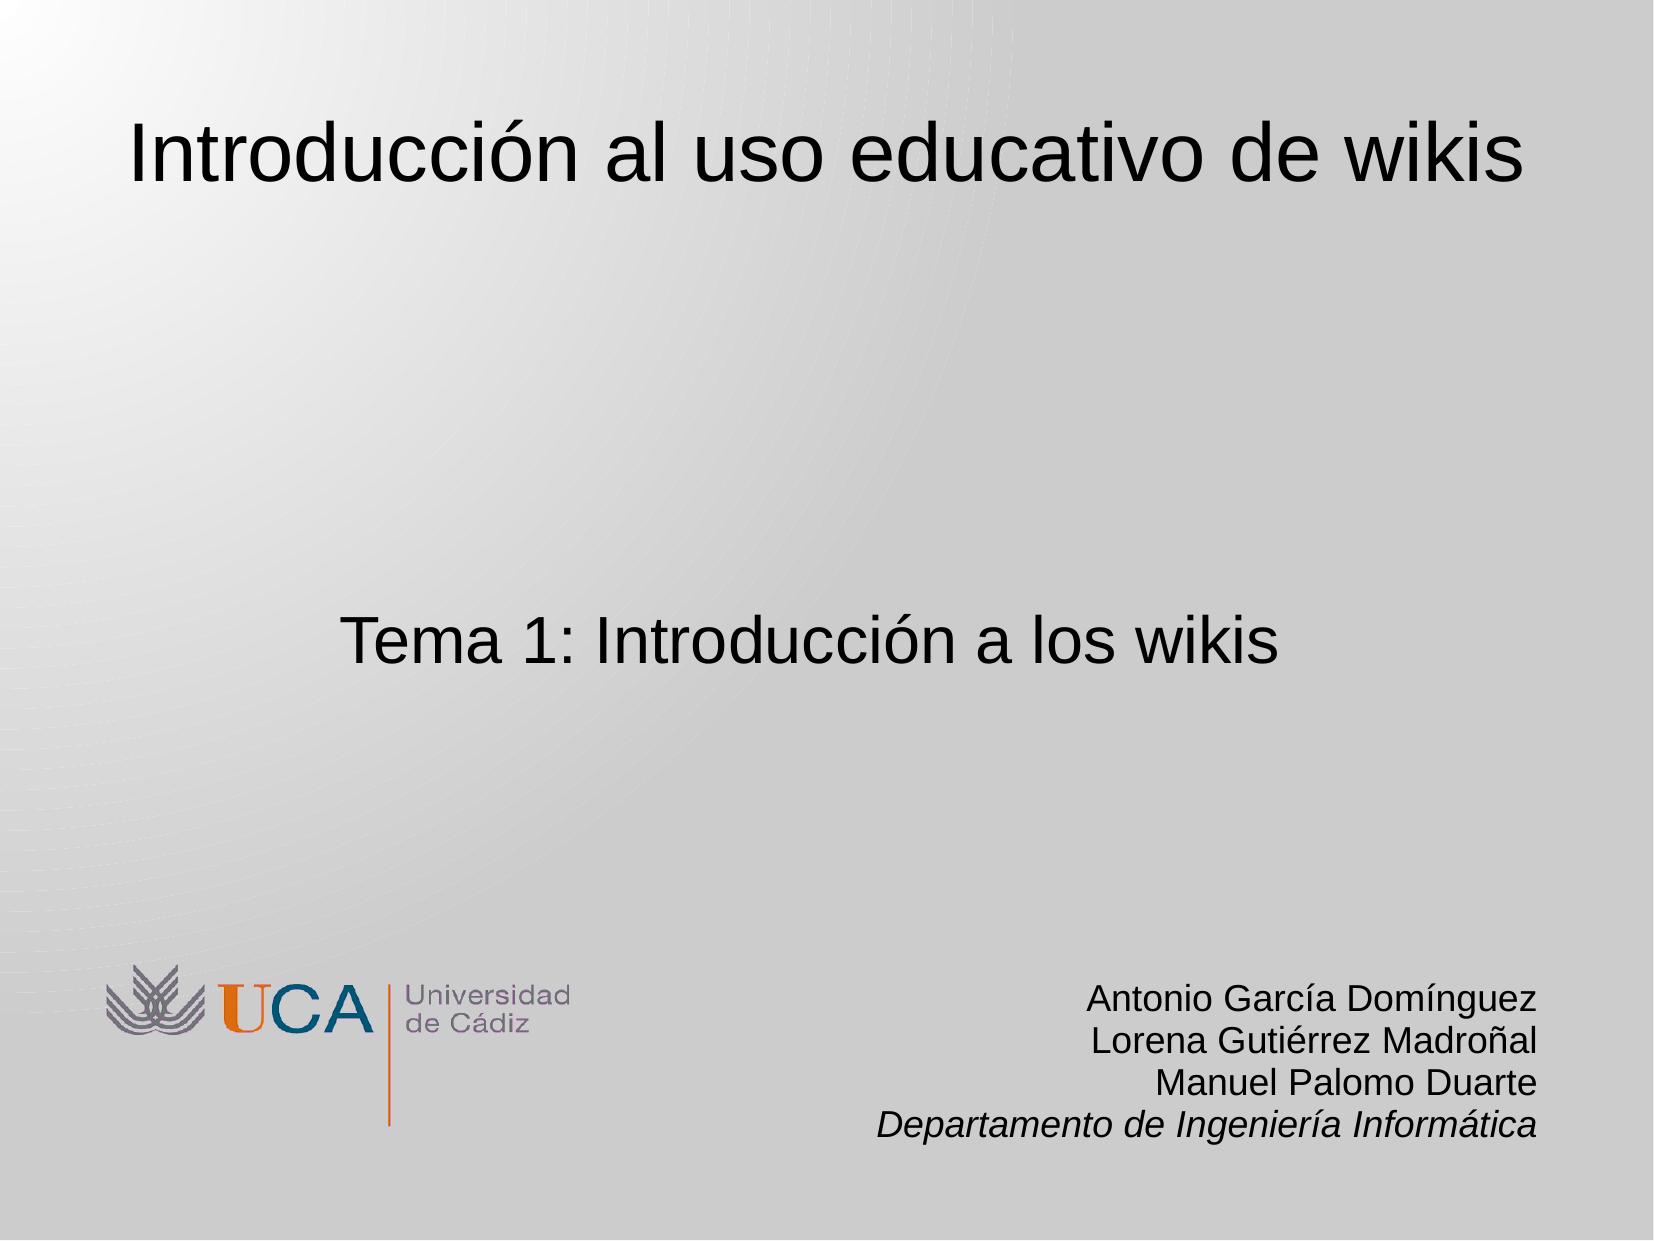

# Introducción al uso educativo de wikis
Tema 1: Introducción a los wikis
Antonio García Domínguez
Lorena Gutiérrez Madroñal
Manuel Palomo Duarte
Departamento de Ingeniería Informática